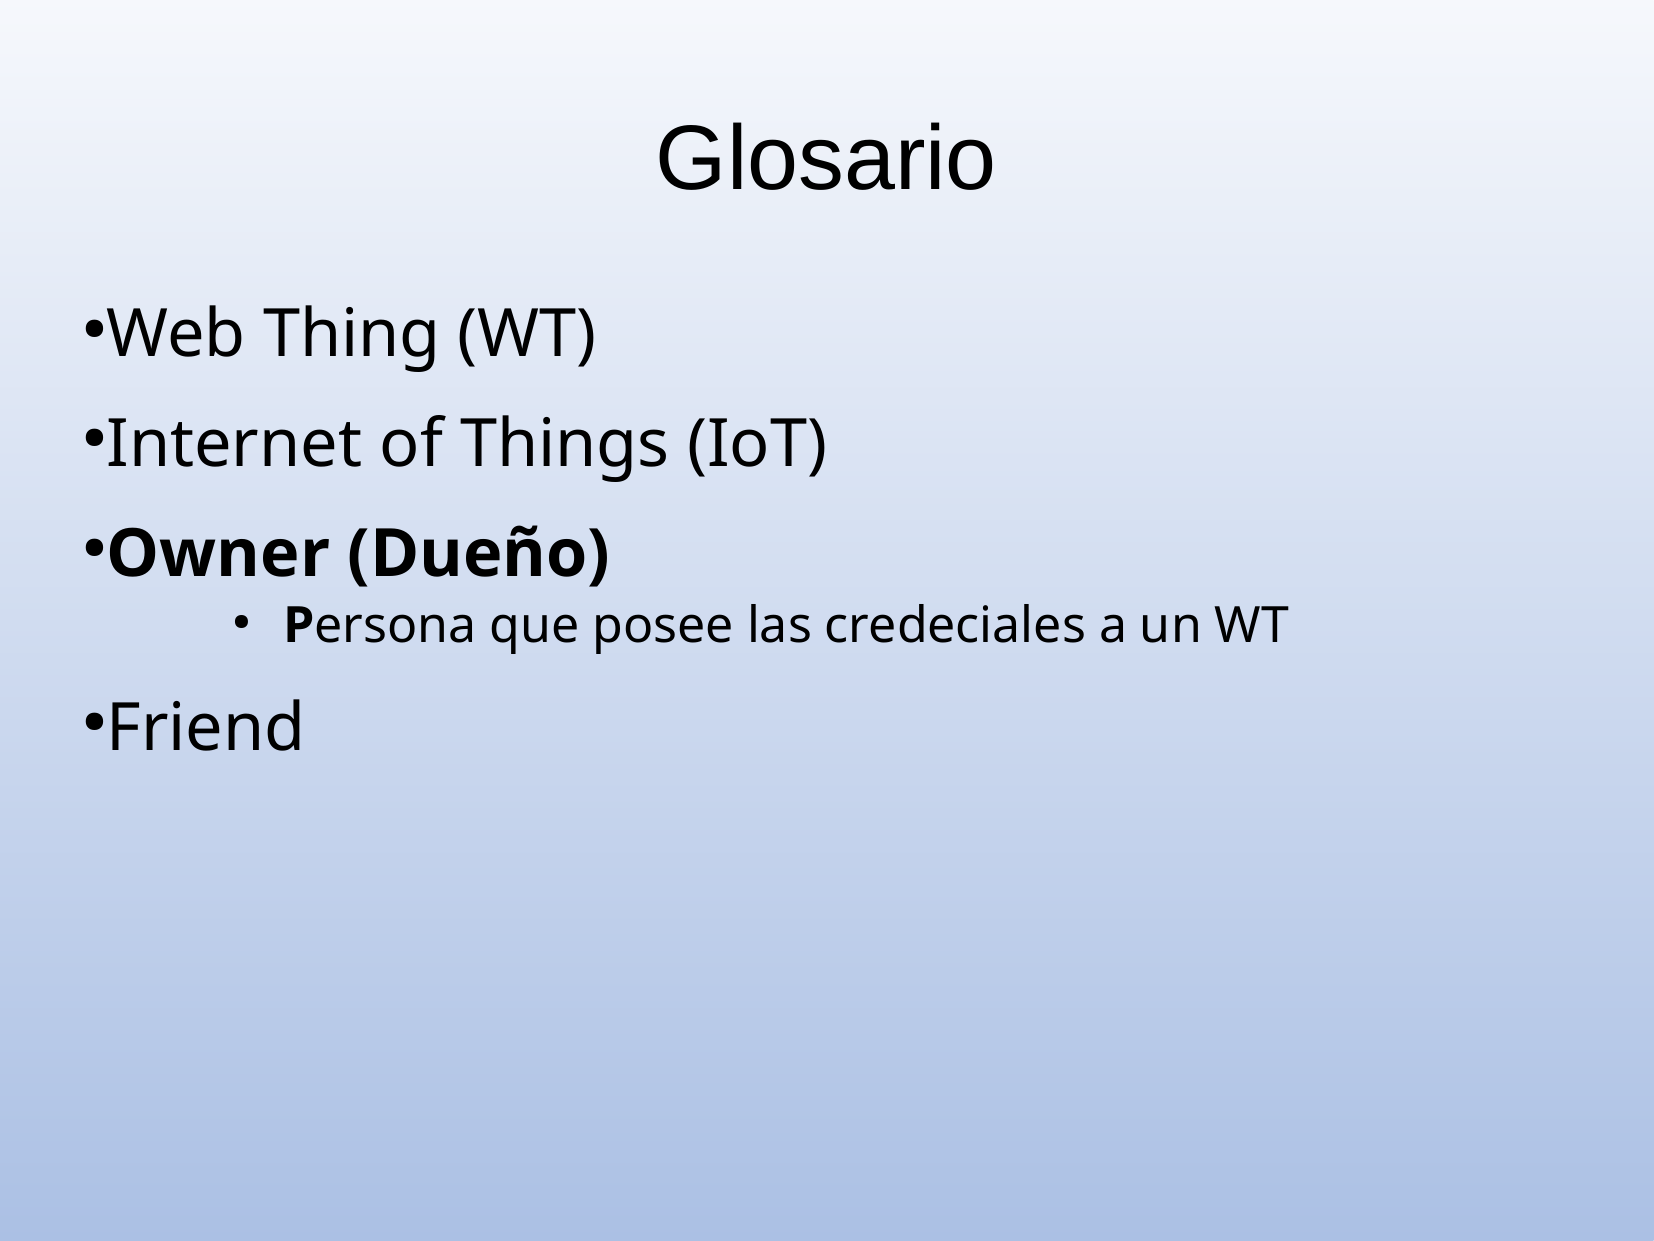

# Glosario
Web Thing (WT)
Internet of Things (IoT)
Owner (Dueño)
 Persona que posee las credeciales a un WT
Friend